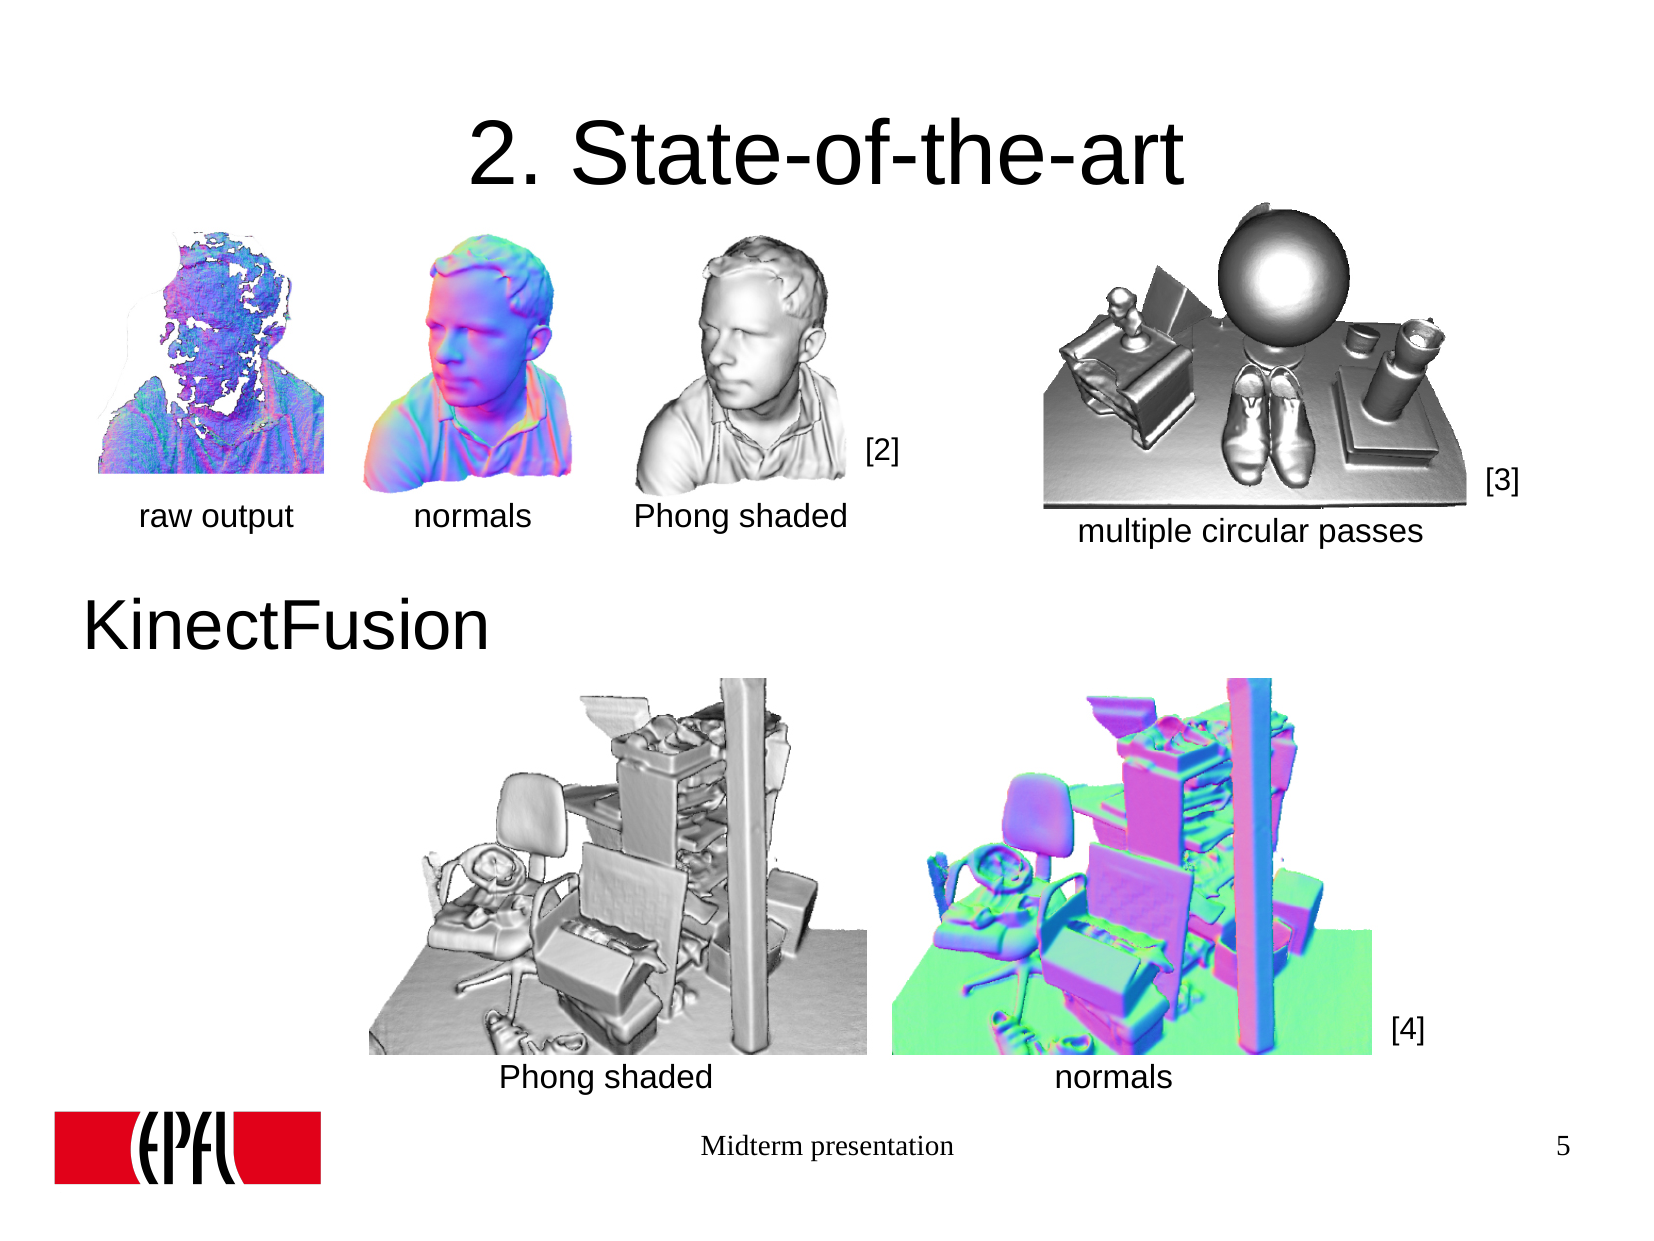

# 2. State-of-the-art
[2]
[3]
raw output normals Phong shaded
multiple circular passes
KinectFusion
[4]
Phong shaded normals
Midterm presentation
5